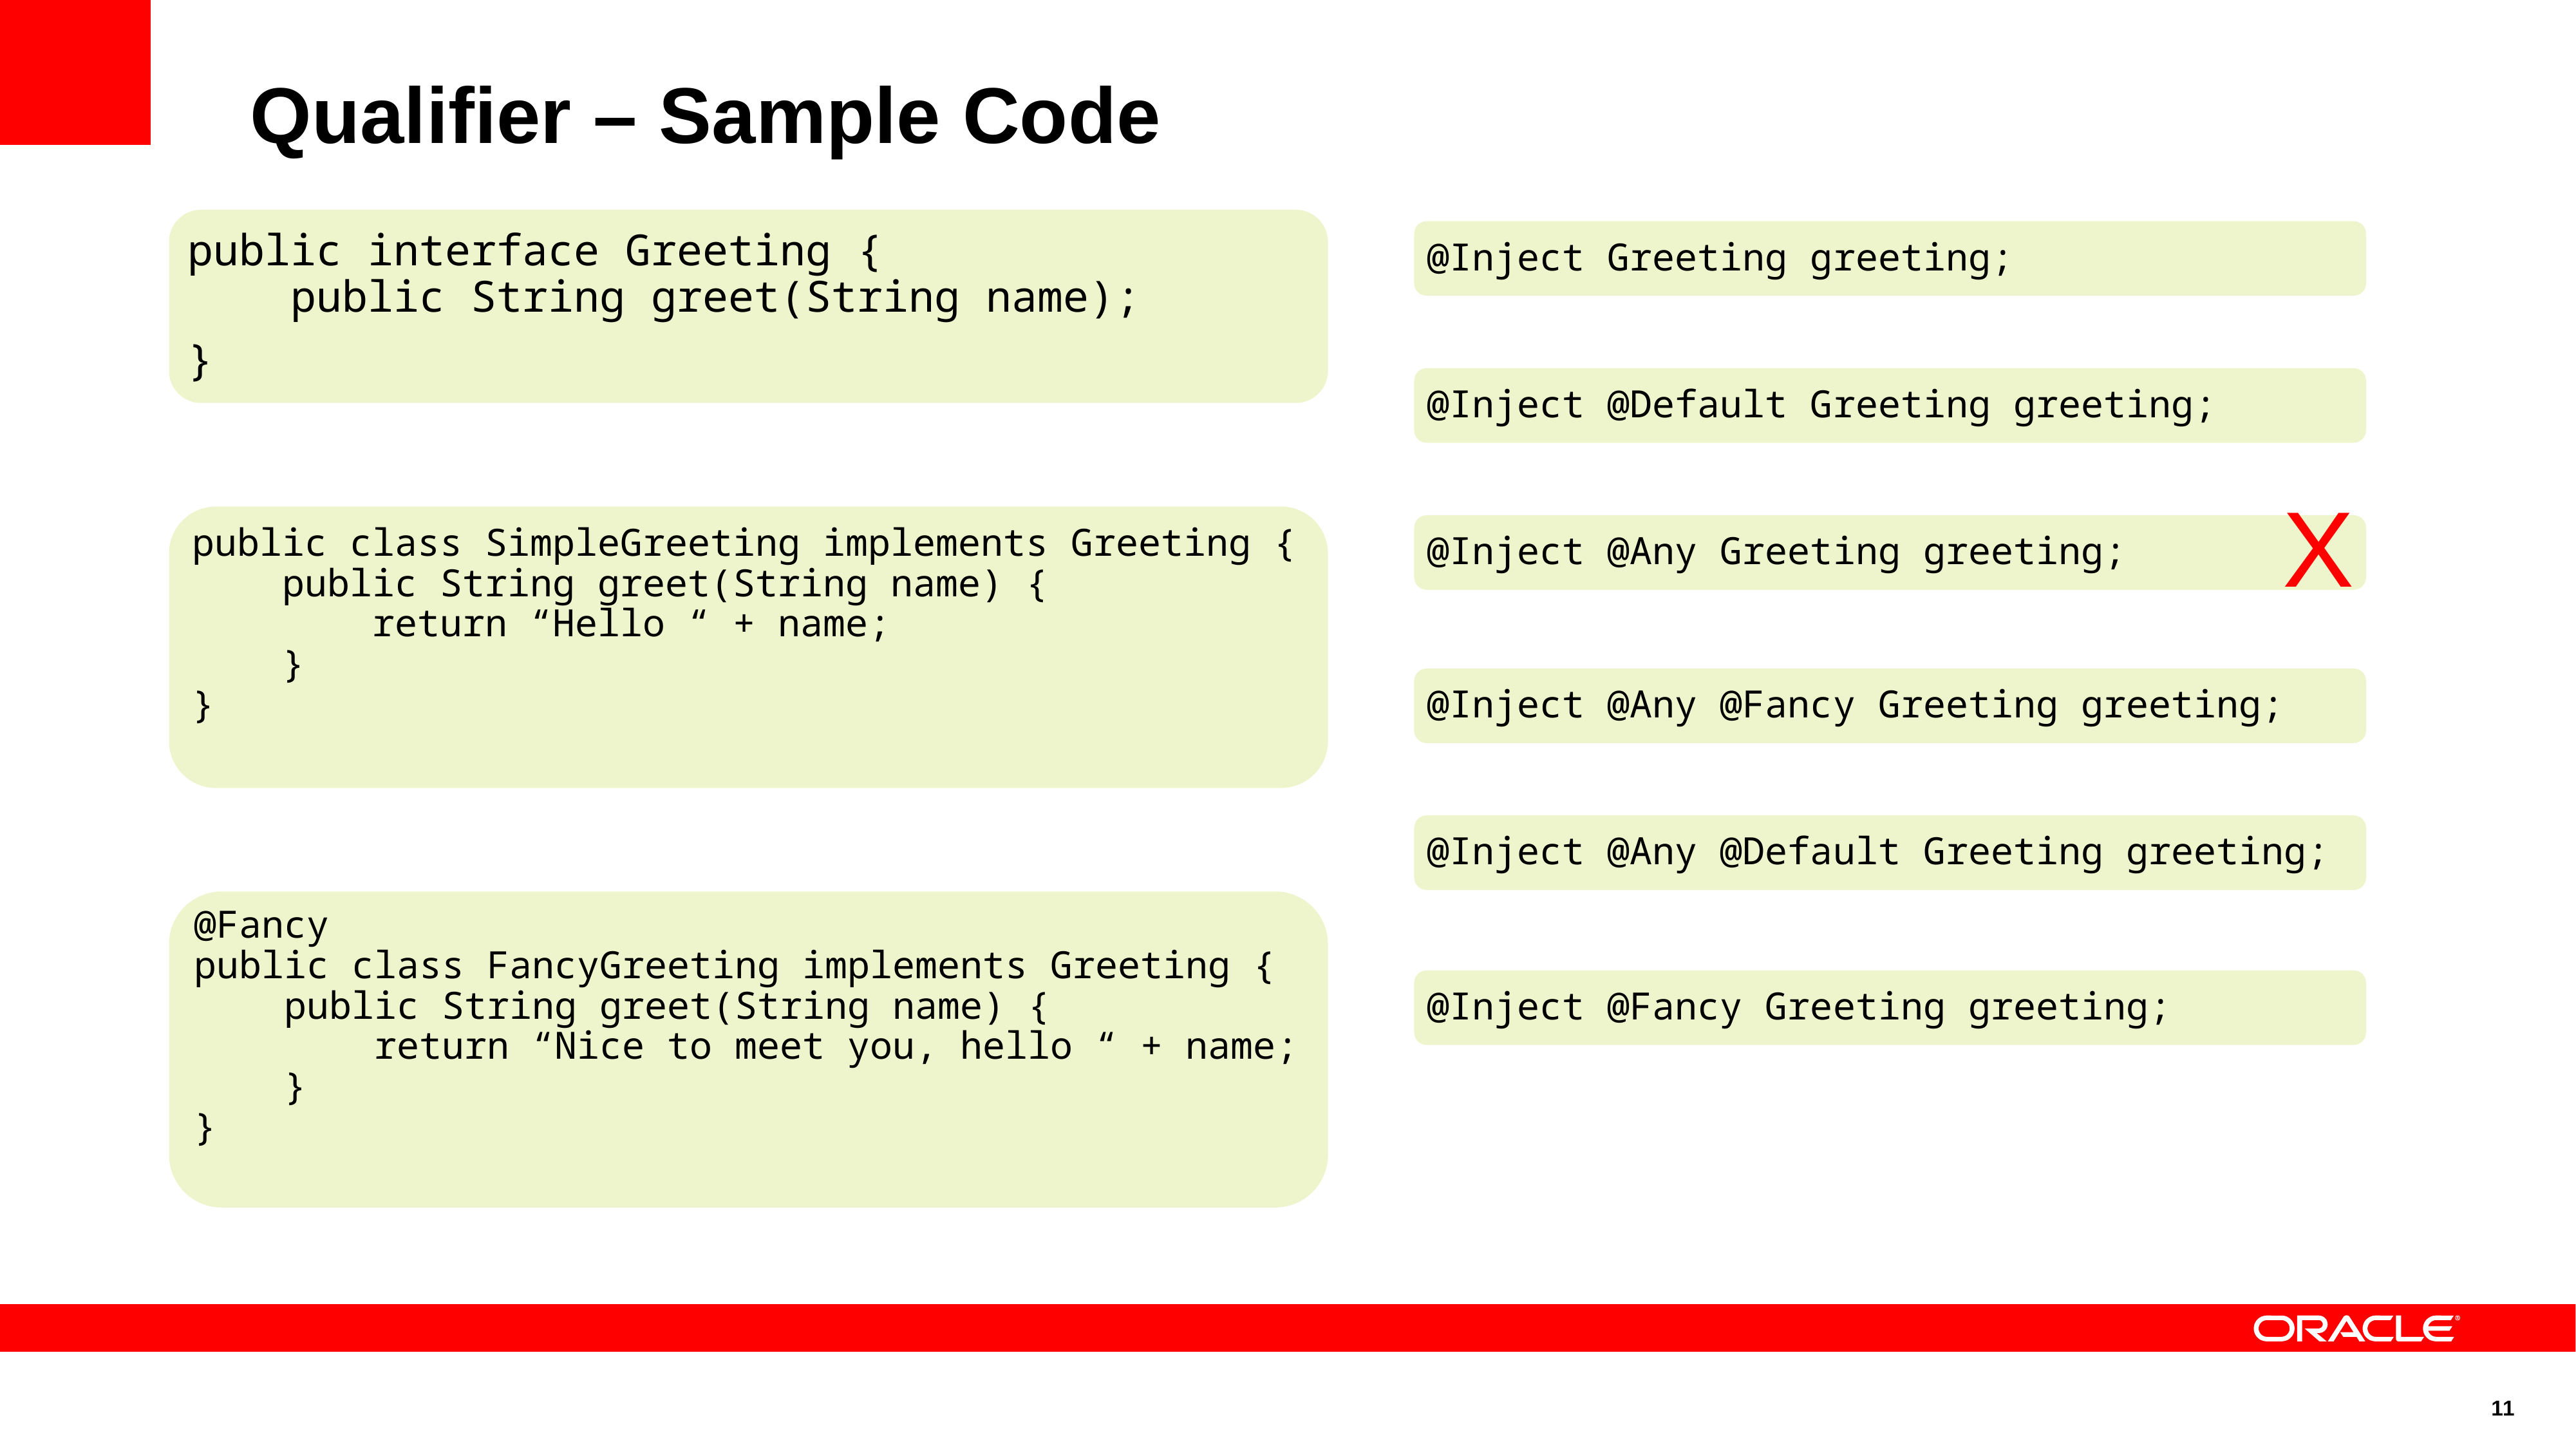

# Qualifier – Sample Code
public interface Greeting {
 public String greet(String name);
}
@Inject Greeting greeting;
@Inject @Default Greeting greeting;
X
public class SimpleGreeting implements Greeting {
 public String greet(String name) {
 return “Hello “ + name;
 }
}
@Inject @Any Greeting greeting;
@Inject @Any @Fancy Greeting greeting;
@Inject @Any @Default Greeting greeting;
@Fancy
public class FancyGreeting implements Greeting {
 public String greet(String name) {
 return “Nice to meet you, hello “ + name;
 }
}
@Inject @Fancy Greeting greeting;